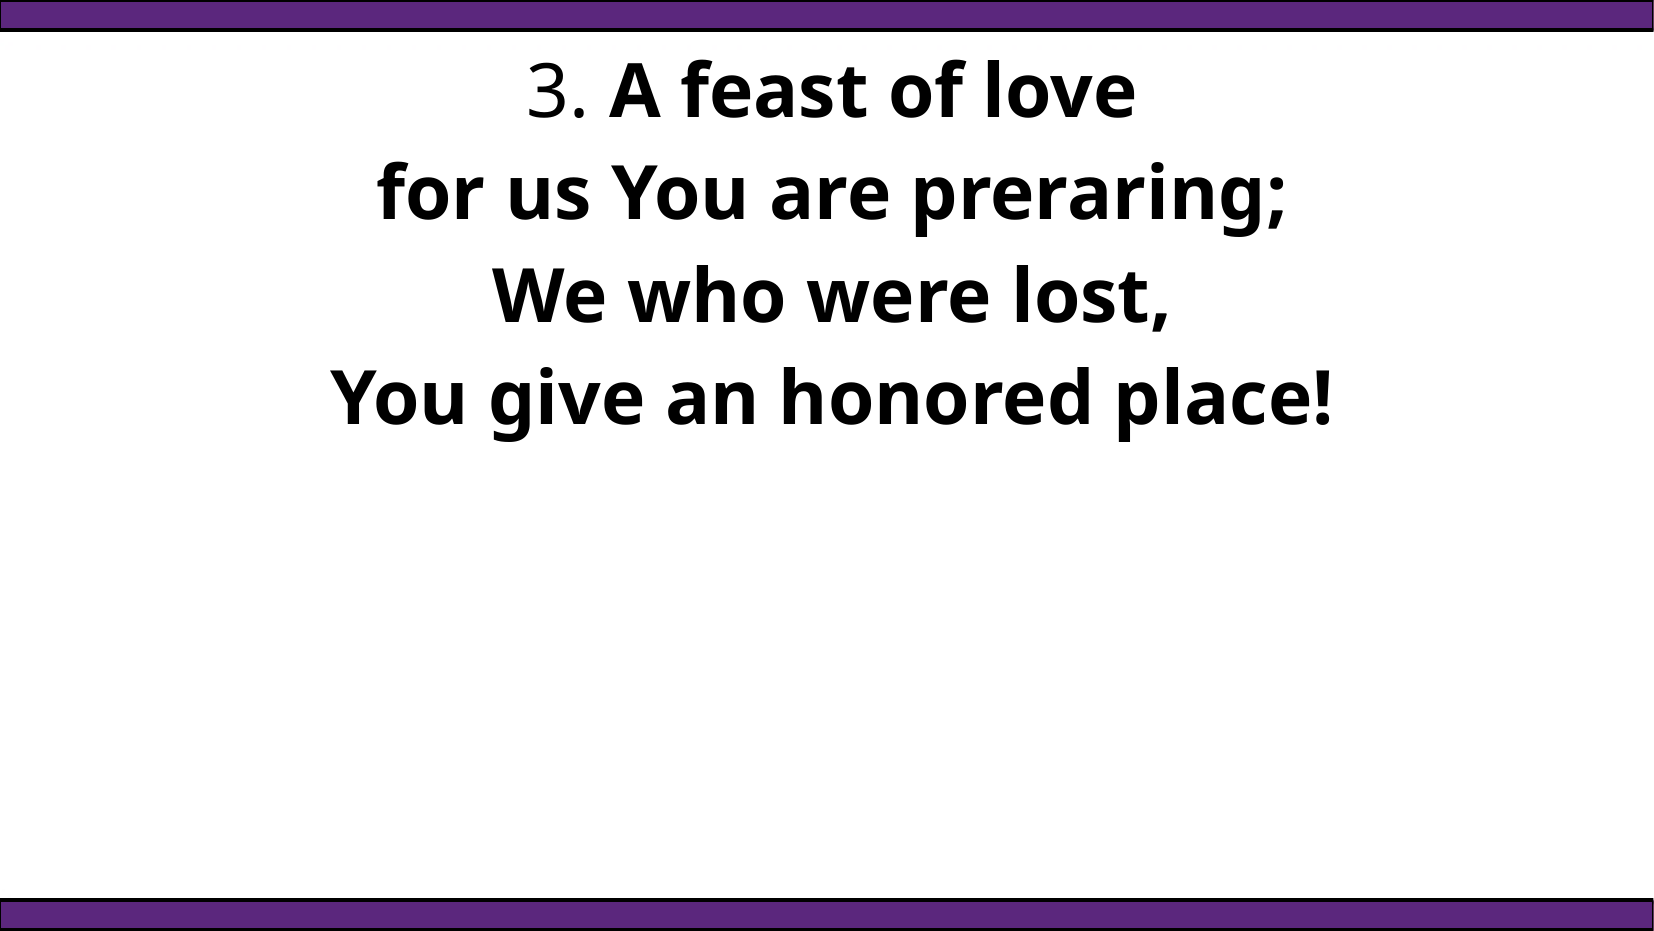

3. A feast of love
for us You are preraring;
We who were lost,
You give an honored place!